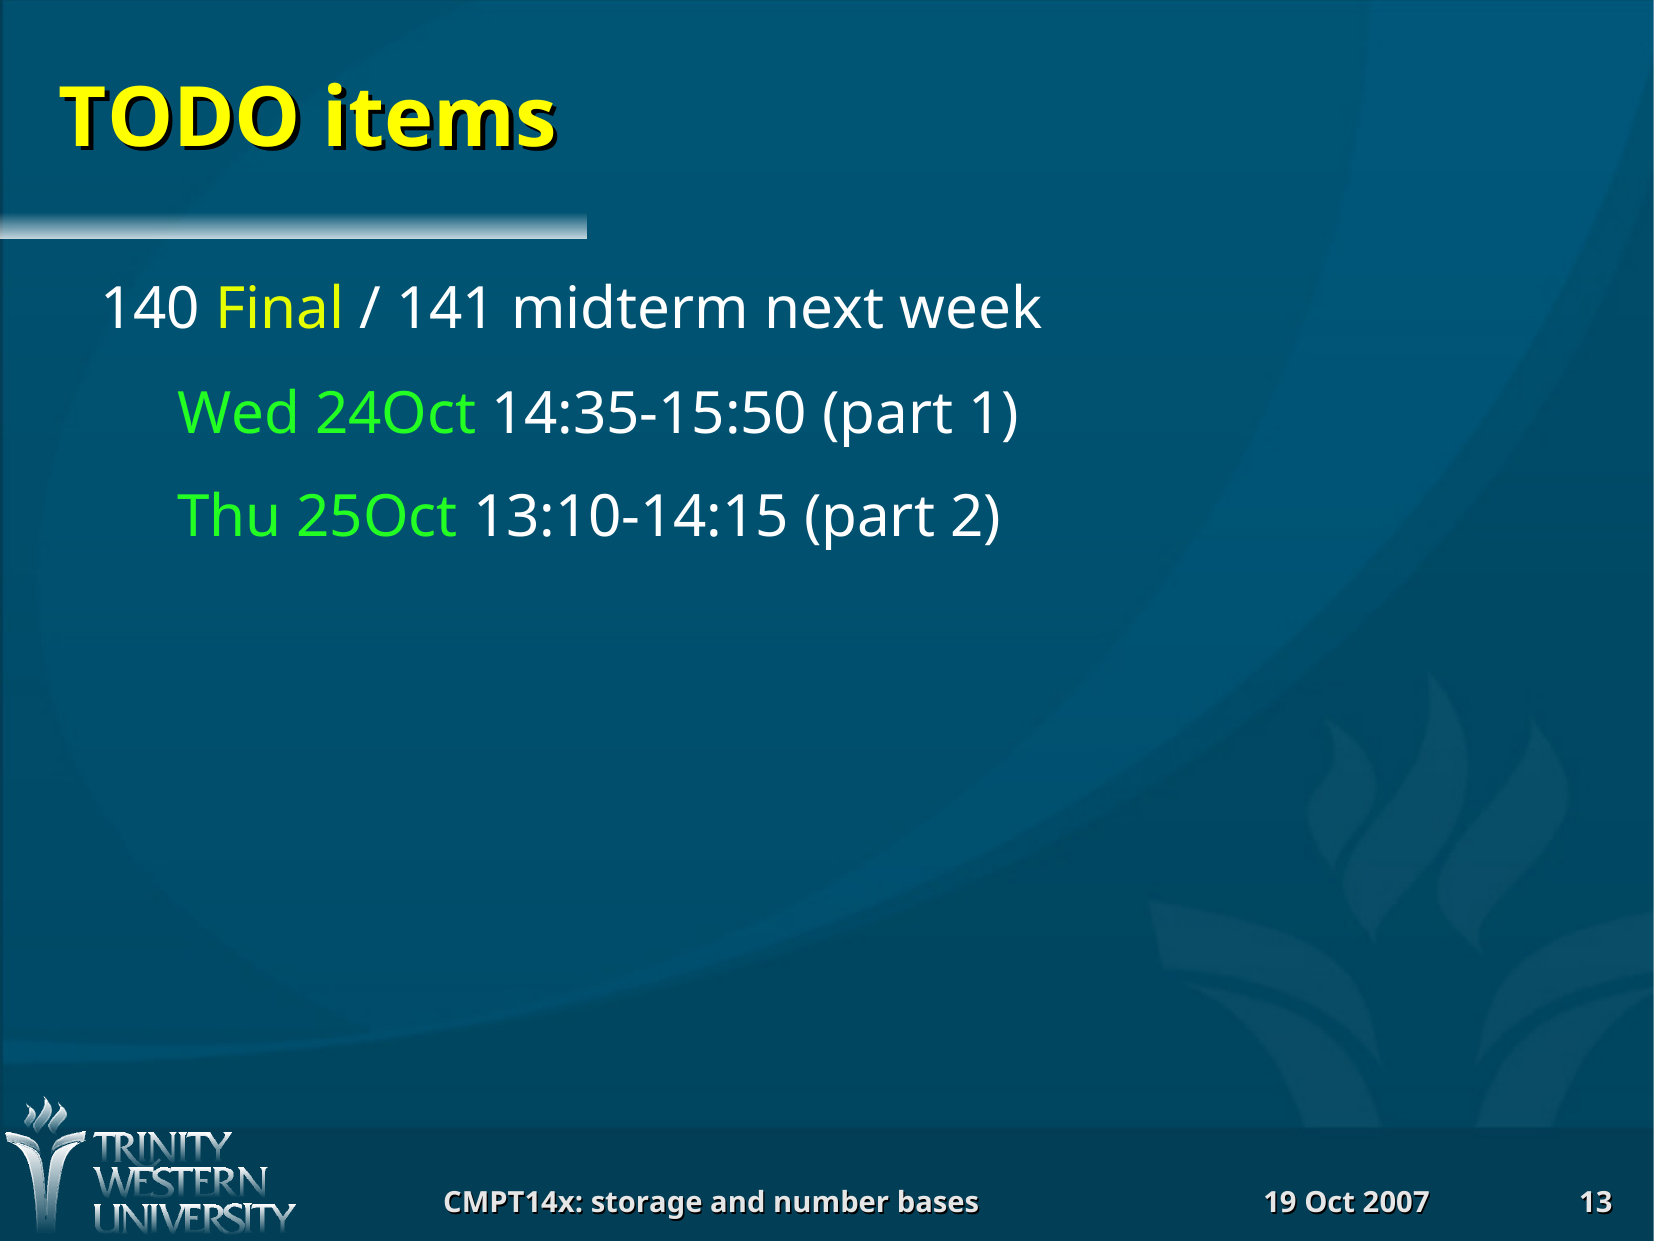

# TODO items
140 Final / 141 midterm next week
Wed 24Oct 14:35-15:50 (part 1)
Thu 25Oct 13:10-14:15 (part 2)
CMPT14x: storage and number bases
19 Oct 2007
13